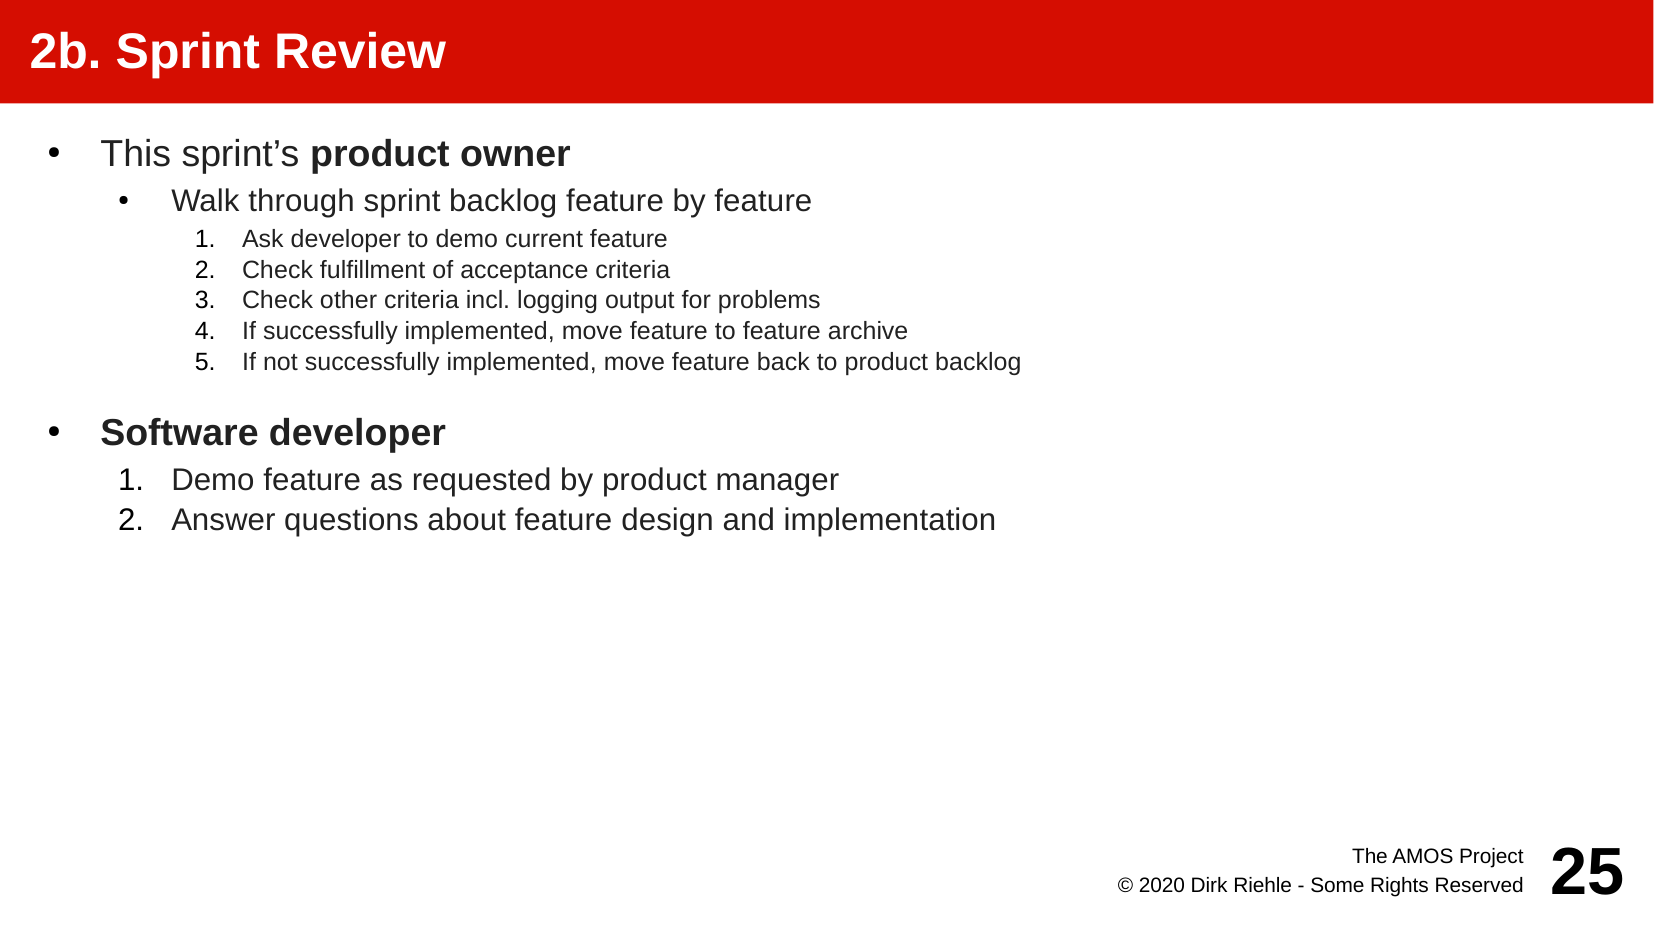

# 2b. Sprint Review
This sprint’s product owner
Walk through sprint backlog feature by feature
Ask developer to demo current feature
Check fulfillment of acceptance criteria
Check other criteria incl. logging output for problems
If successfully implemented, move feature to feature archive
If not successfully implemented, move feature back to product backlog
Software developer
Demo feature as requested by product manager
Answer questions about feature design and implementation
The AMOS Project
25
© 2020 Dirk Riehle - Some Rights Reserved